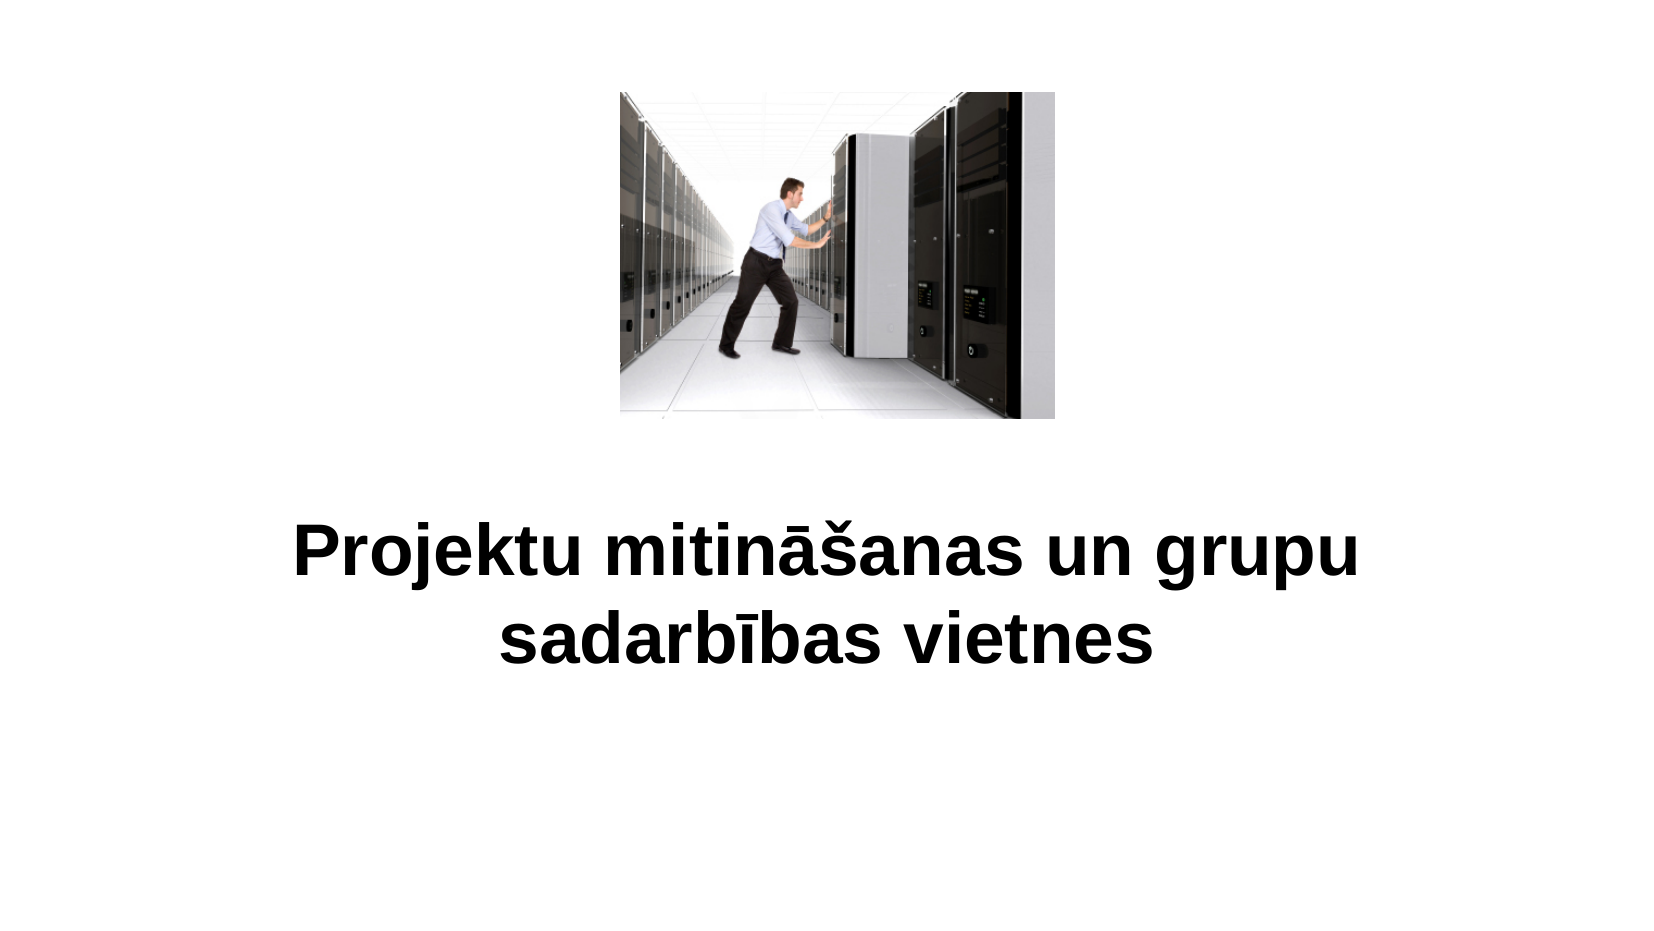

# Projektu mitināšanas un grupu sadarbības vietnes